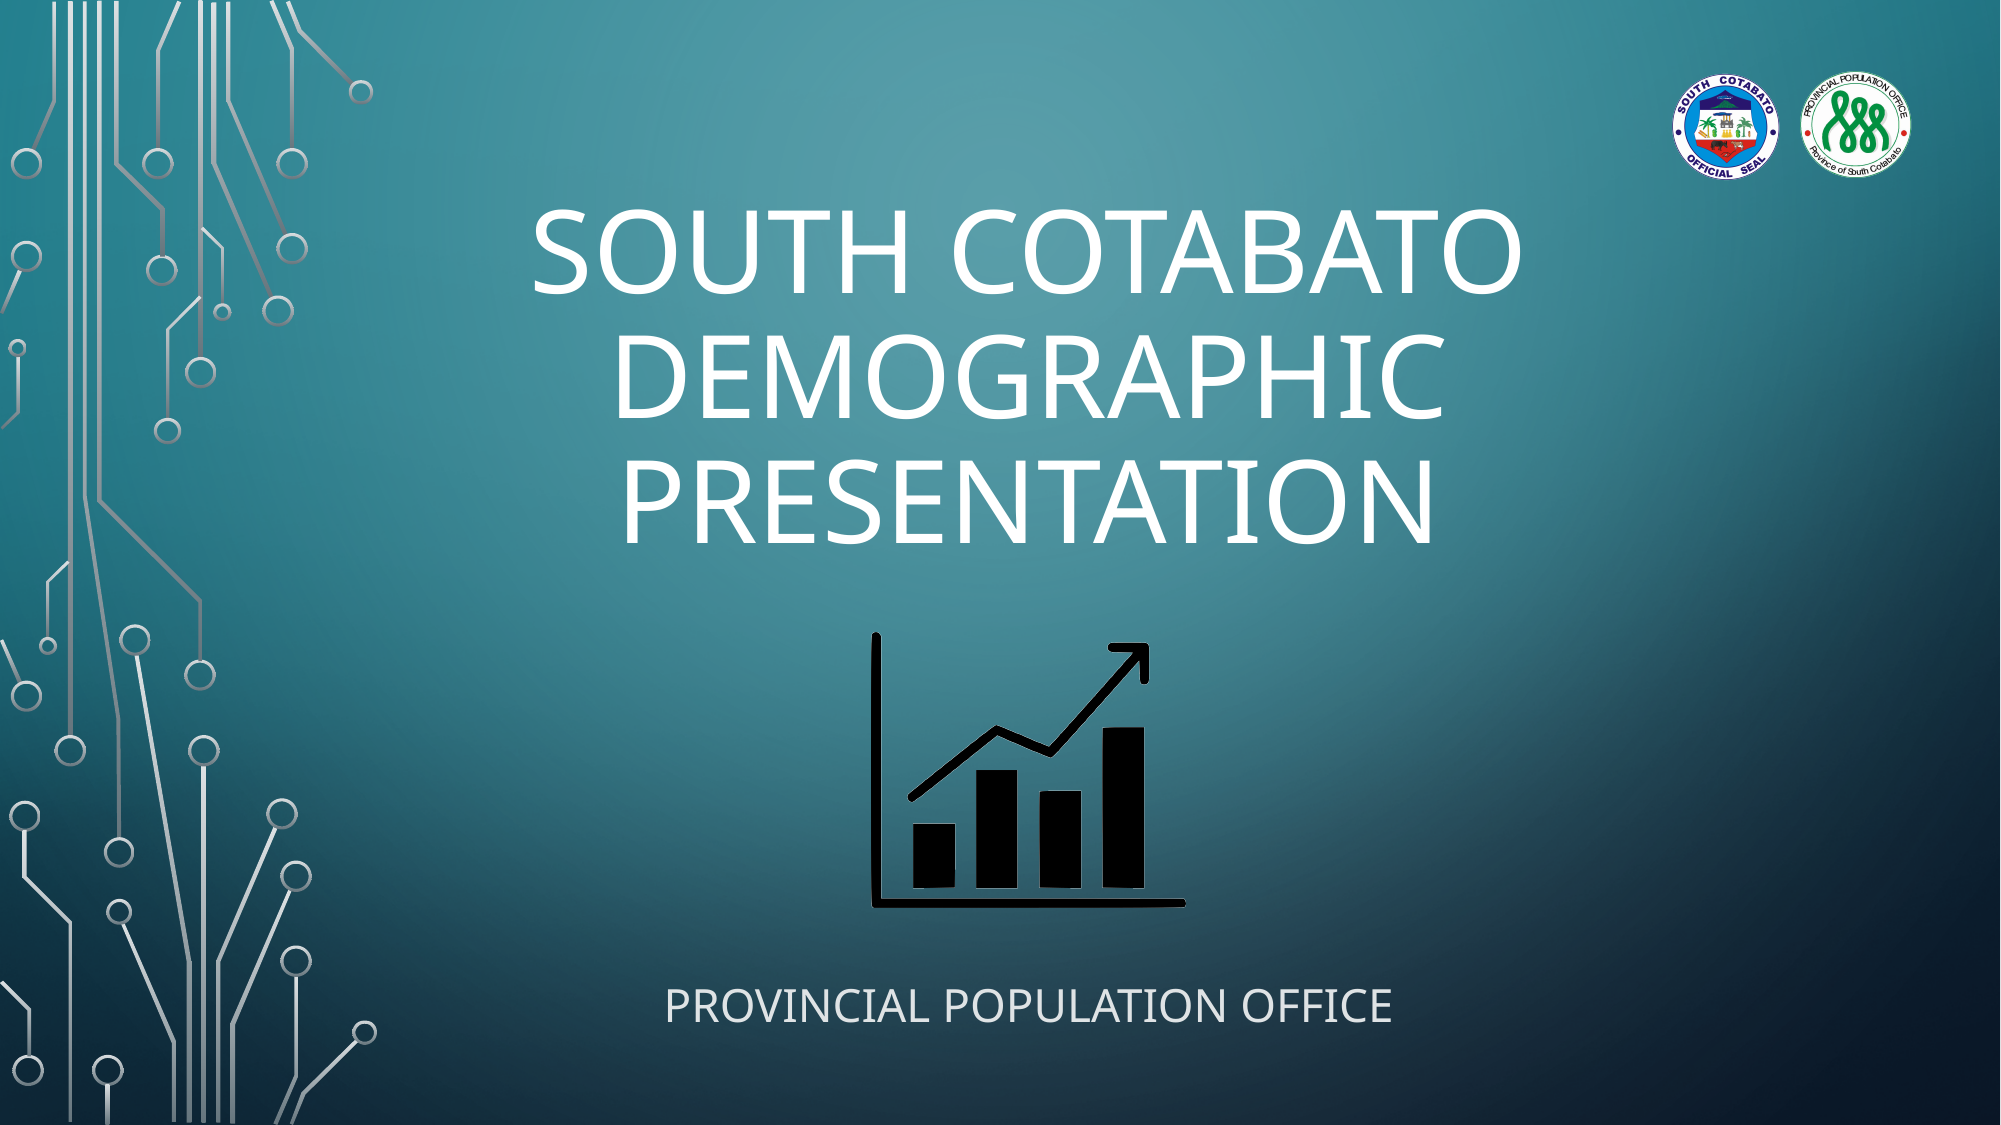

# SOUTH COTABATO Demographic presentation
Provincial Population Office